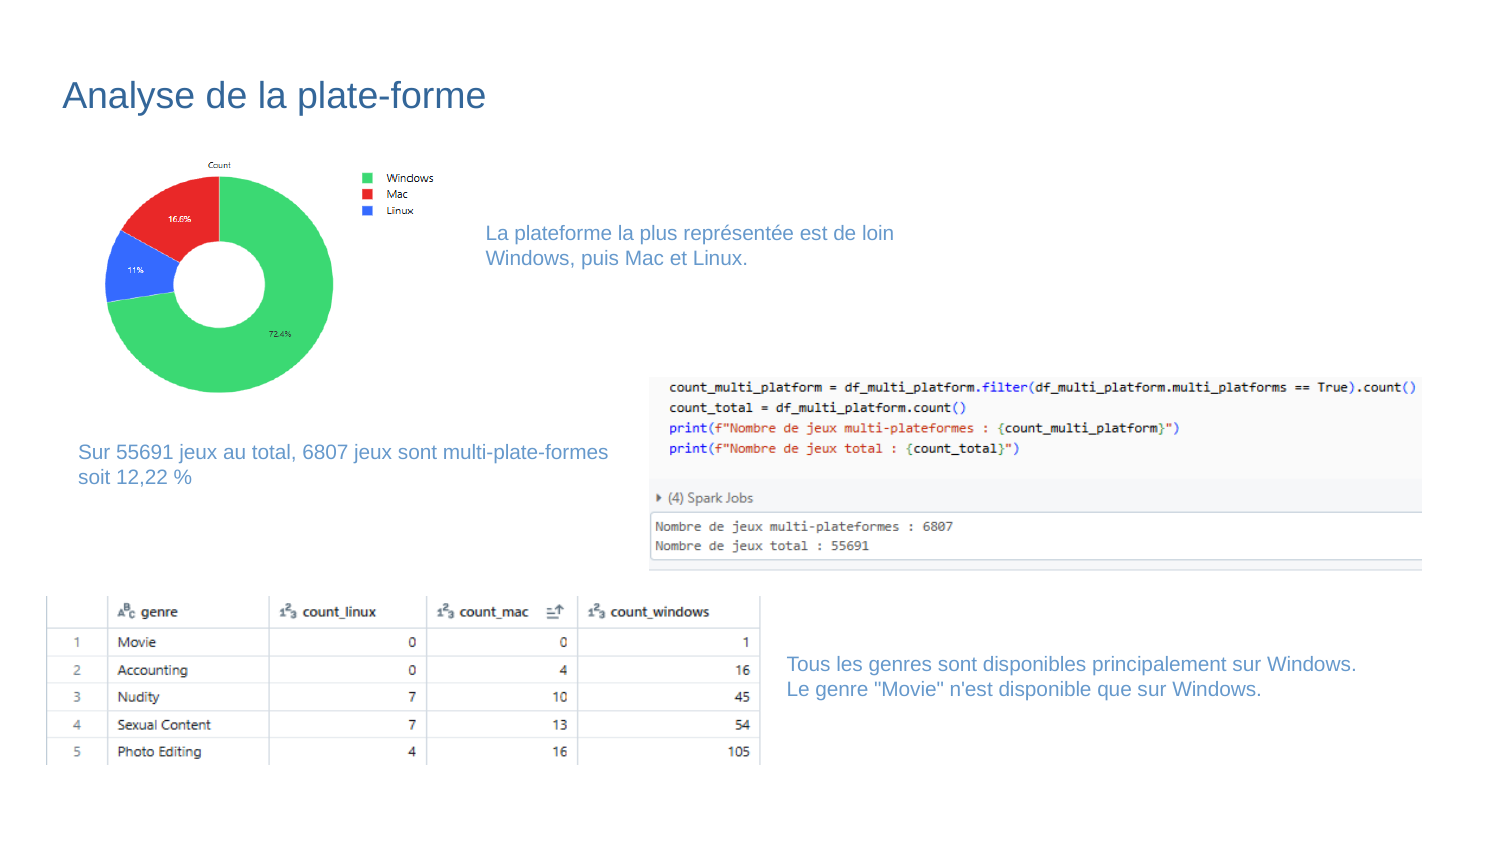

# Analyse de la plate-forme
La plateforme la plus représentée est de loin Windows, puis Mac et Linux.
Sur 55691 jeux au total, 6807 jeux sont multi-plate-formes soit 12,22 %
Tous les genres sont disponibles principalement sur Windows.
Le genre "Movie" n'est disponible que sur Windows.